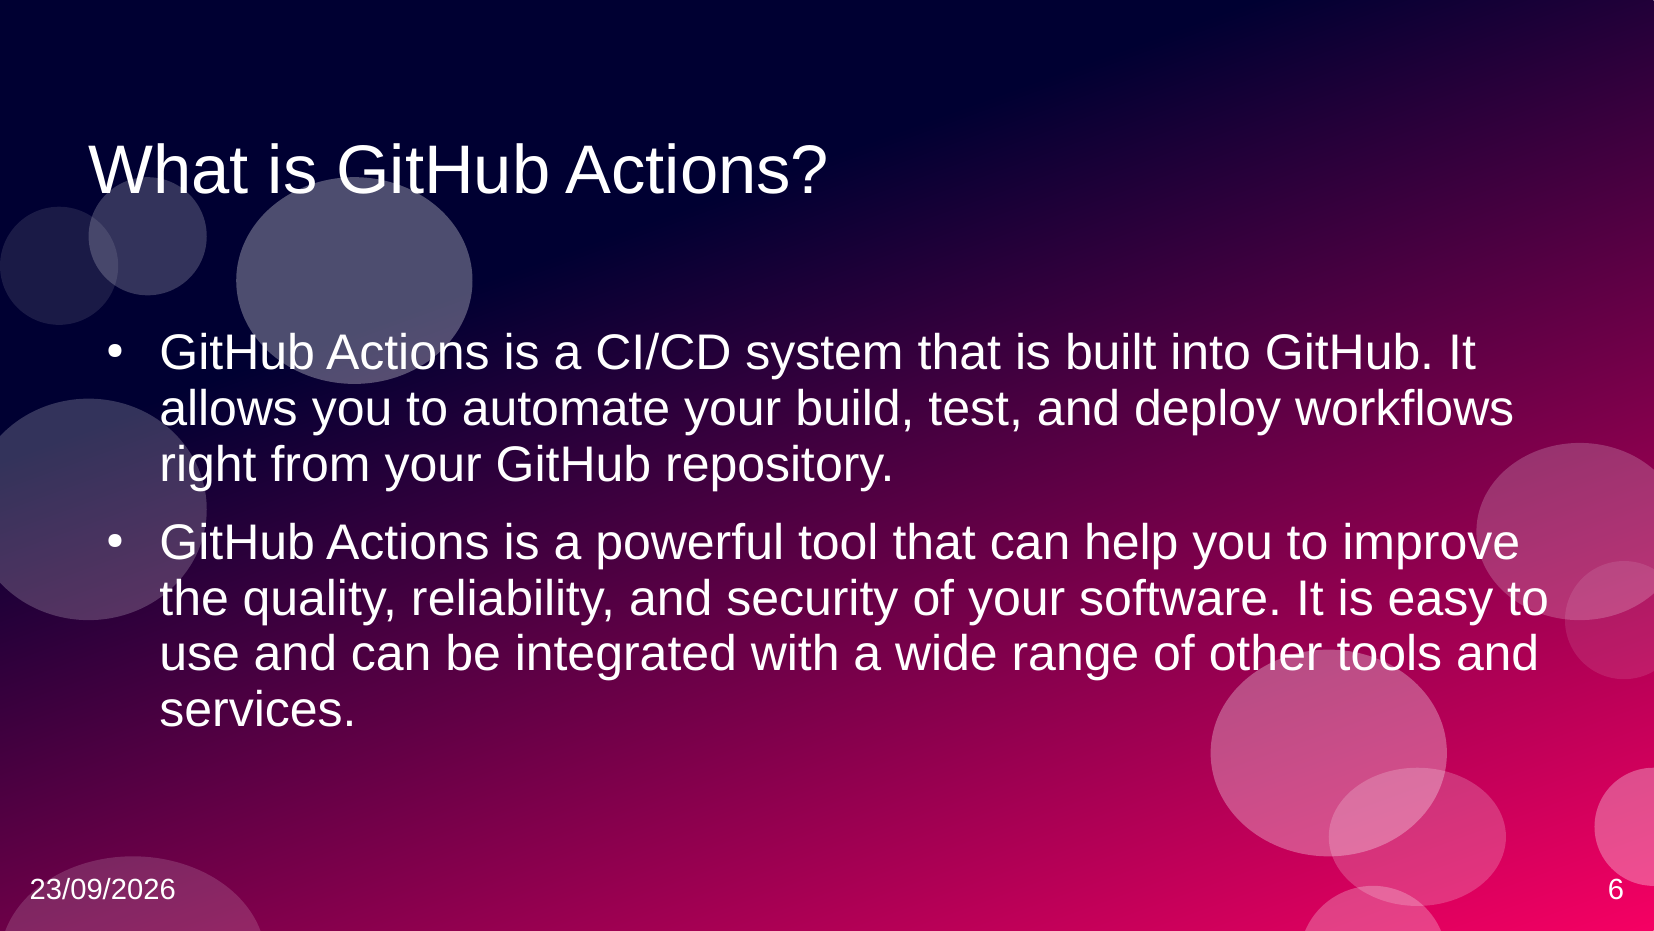

# What is GitHub Actions?
GitHub Actions is a CI/CD system that is built into GitHub. It allows you to automate your build, test, and deploy workflows right from your GitHub repository.
GitHub Actions is a powerful tool that can help you to improve the quality, reliability, and security of your software. It is easy to use and can be integrated with a wide range of other tools and services.
6